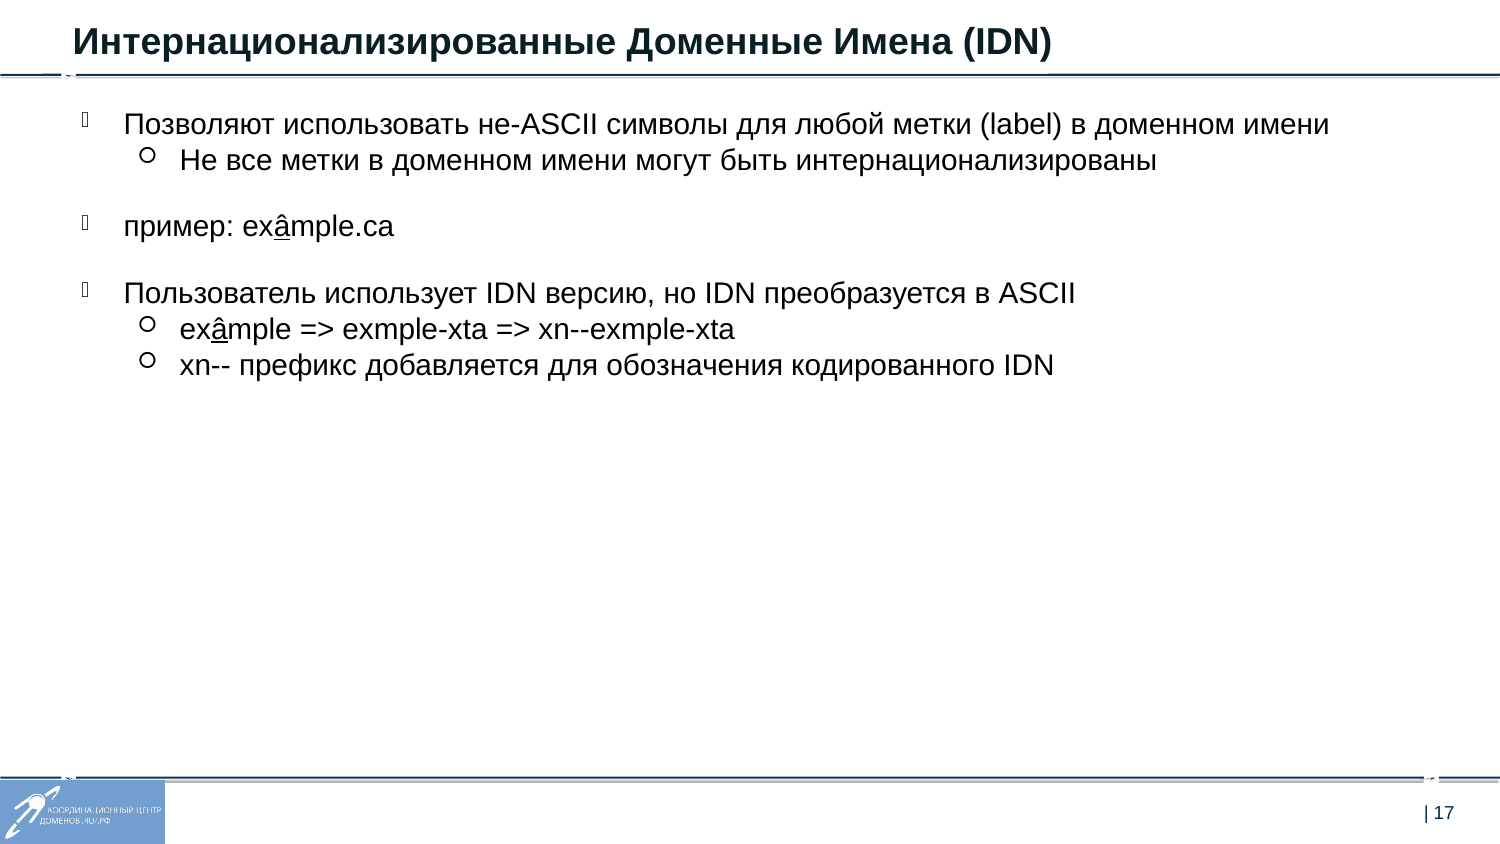

# Интернационализированные Доменные Имена (IDN)
Позволяют использовать не-ASCII символы для любой метки (label) в доменном имени
Не все метки в доменном имени могут быть интернационализированы
пример: exâmple.ca
Пользователь использует IDN версию, но IDN преобразуется в ASCII
exâmple => exmple-xta => xn--exmple-xta
xn-- префикс добавляется для обозначения кодированного IDN